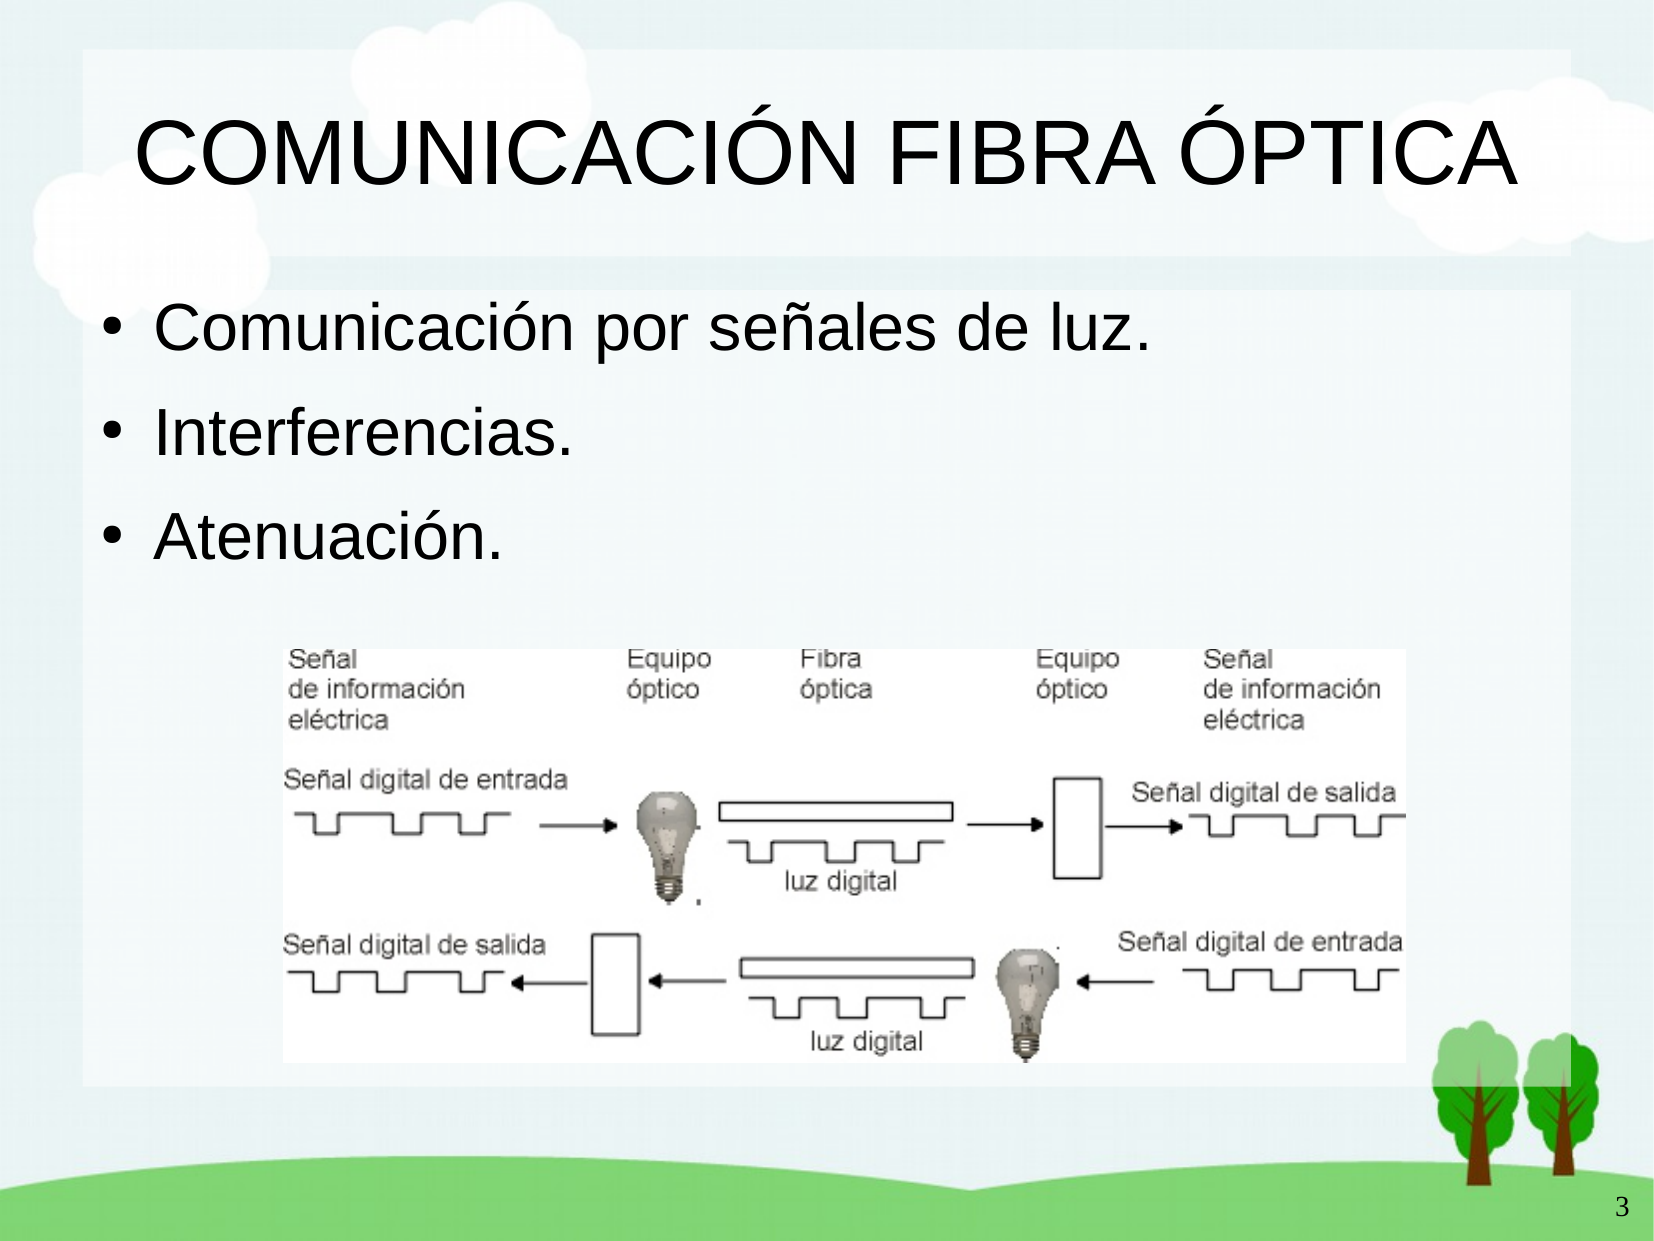

# COMUNICACIÓN FIBRA ÓPTICA
Comunicación por señales de luz.
Interferencias.
Atenuación.
3